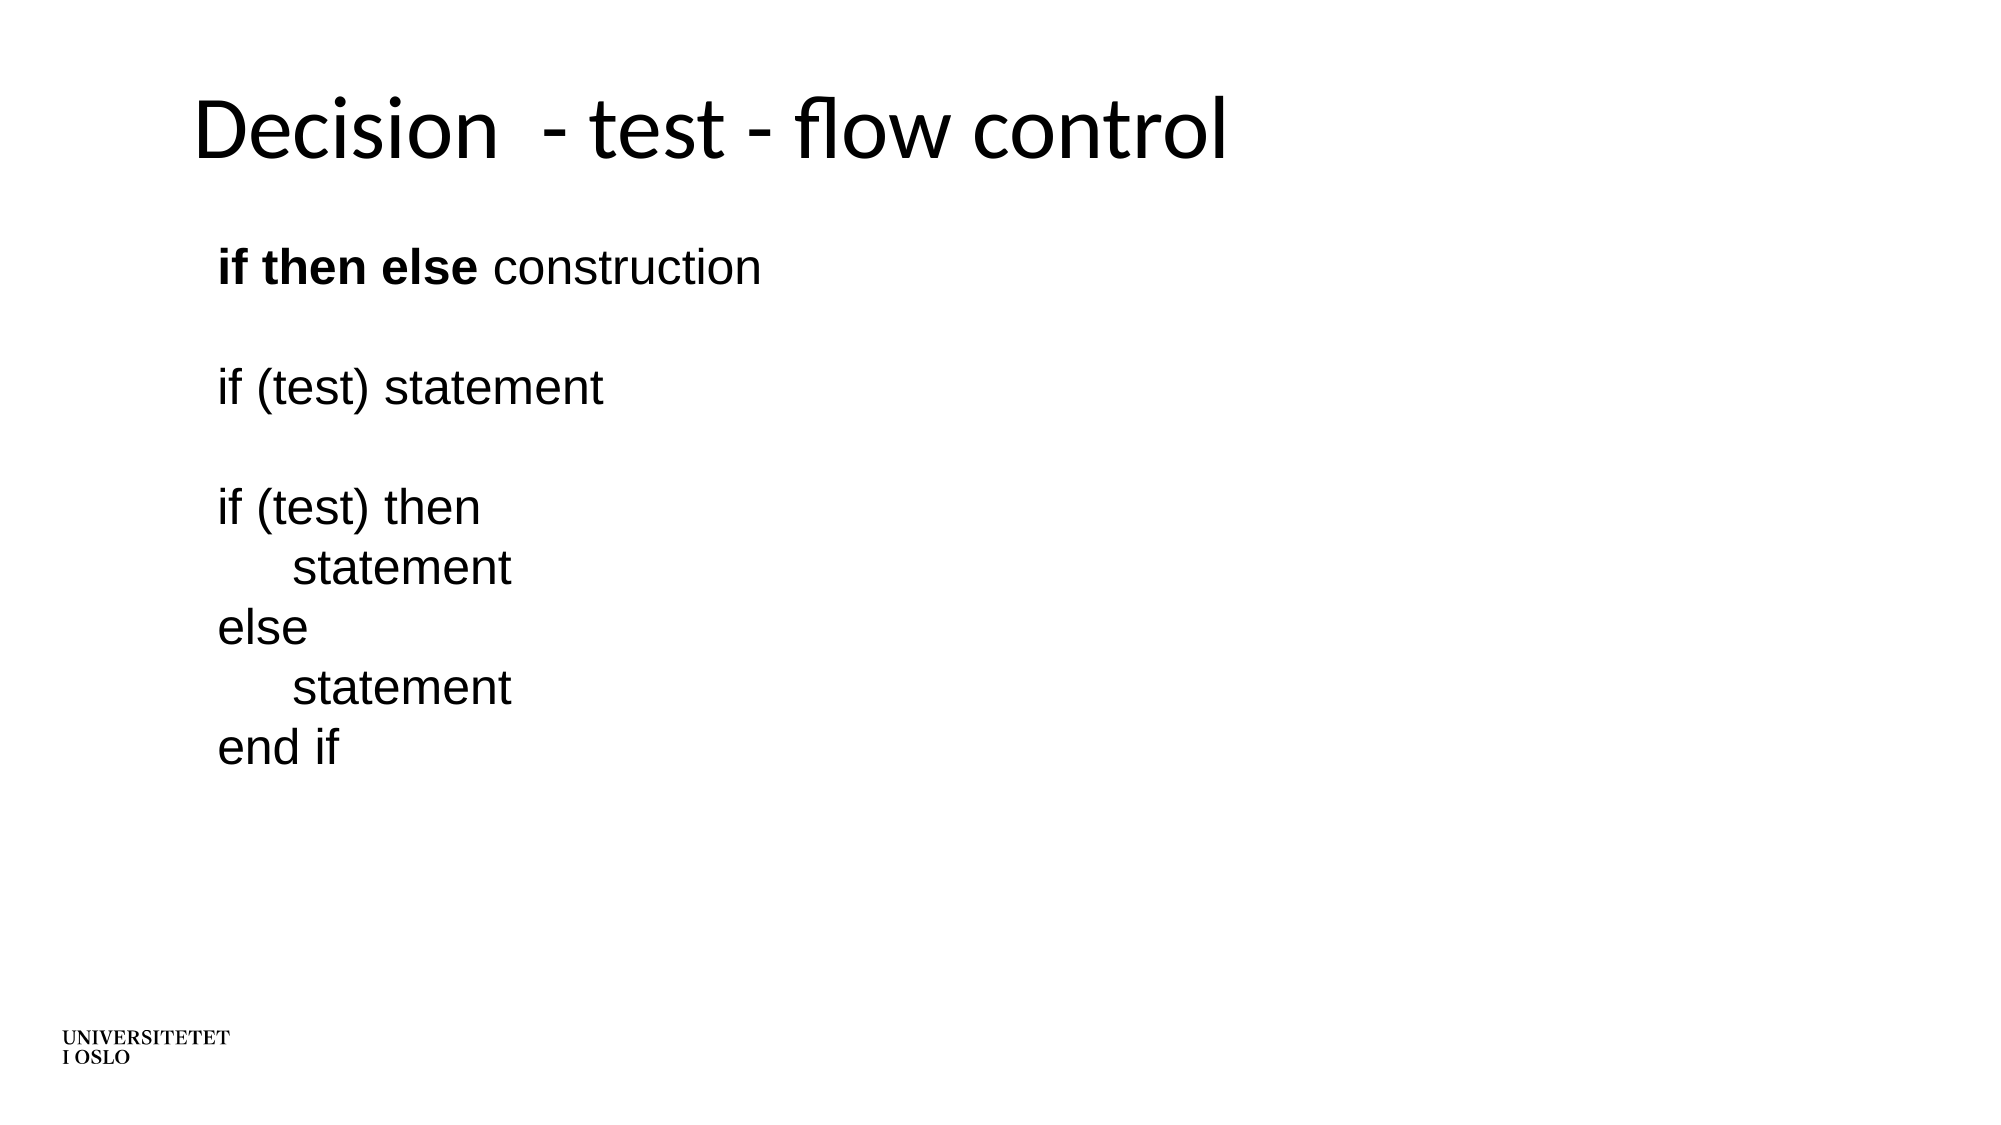

Decision - test - flow control
if then else construction
if (test) statement
if (test) then
	statement
else
	statement
end if